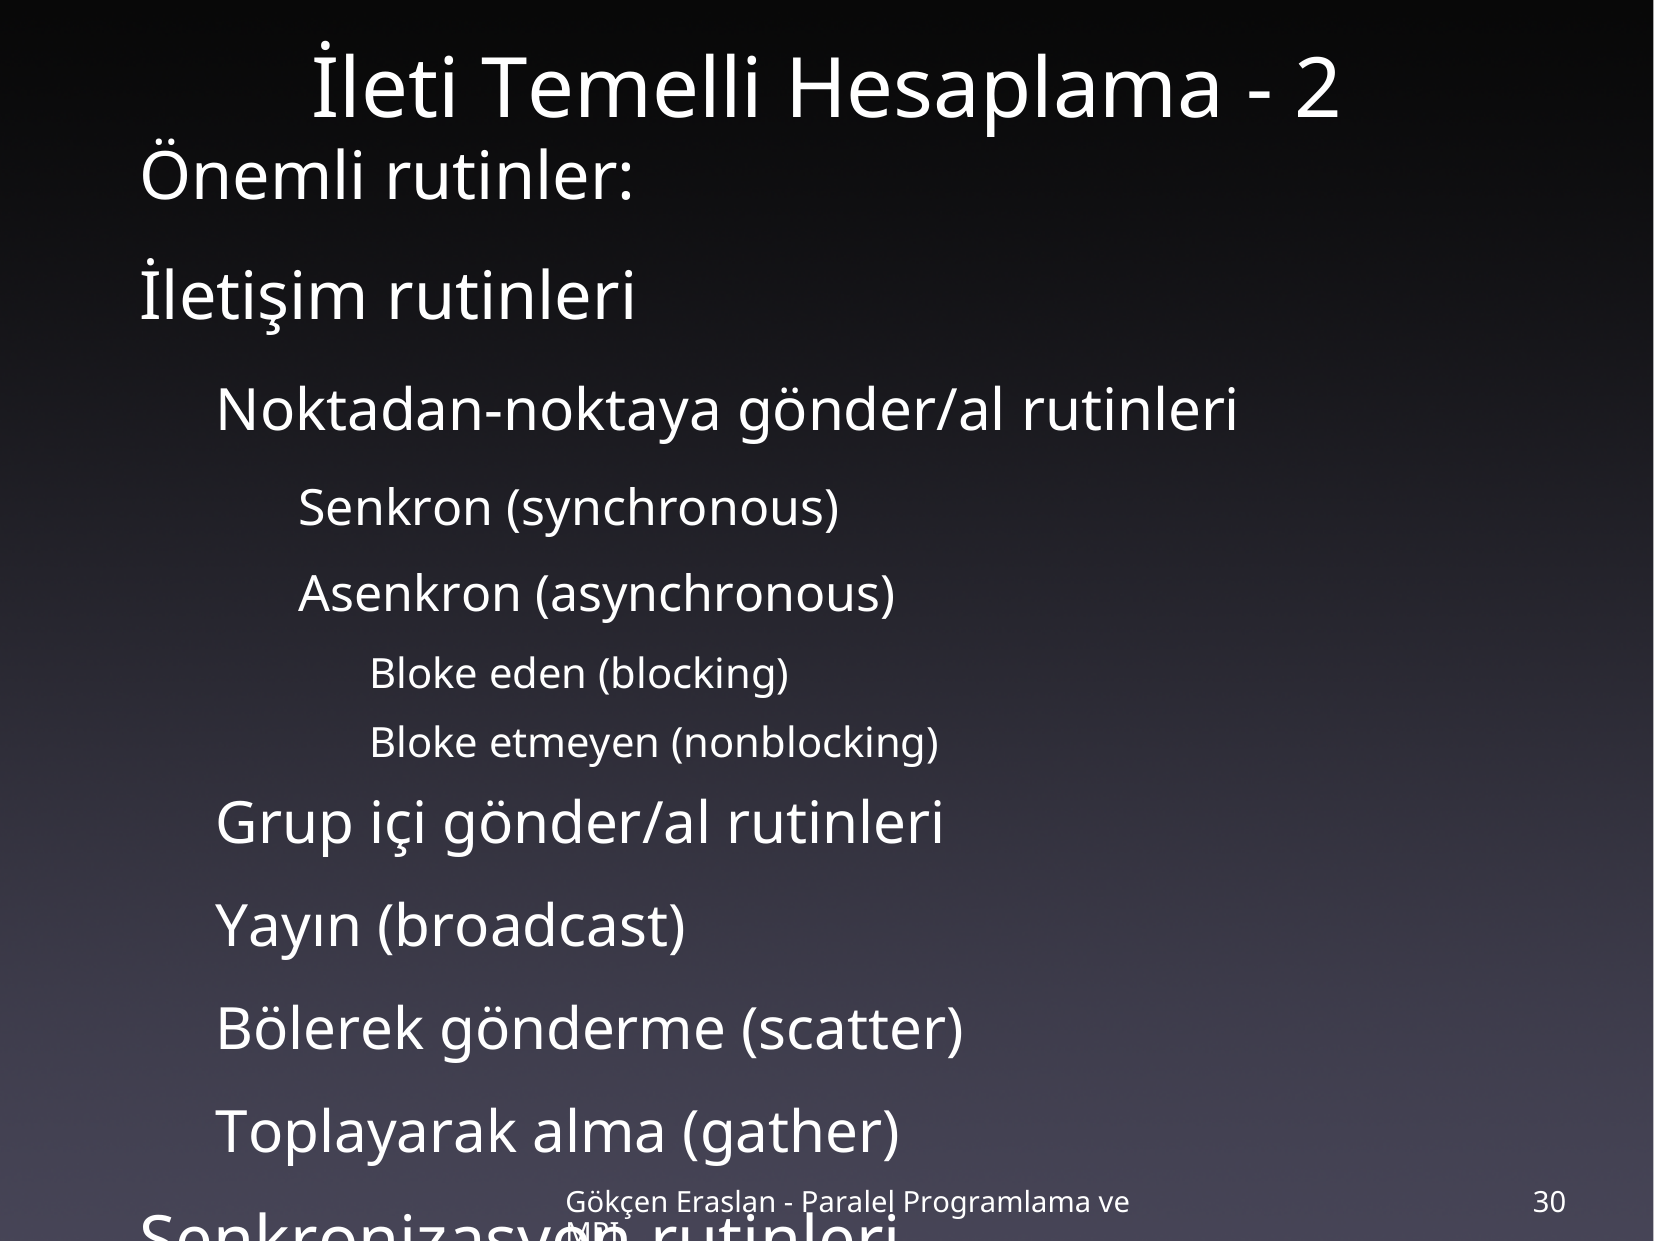

# İleti Temelli Hesaplama - 2
Önemli rutinler:
İletişim rutinleri
Noktadan-noktaya gönder/al rutinleri
Senkron (synchronous)
Asenkron (asynchronous)
Bloke eden (blocking)
Bloke etmeyen (nonblocking)
Grup içi gönder/al rutinleri
Yayın (broadcast)
Bölerek gönderme (scatter)
Toplayarak alma (gather)
Senkronizasyon rutinleri
Barrier
Gökçen Eraslan - Paralel Programlama ve MPI
30